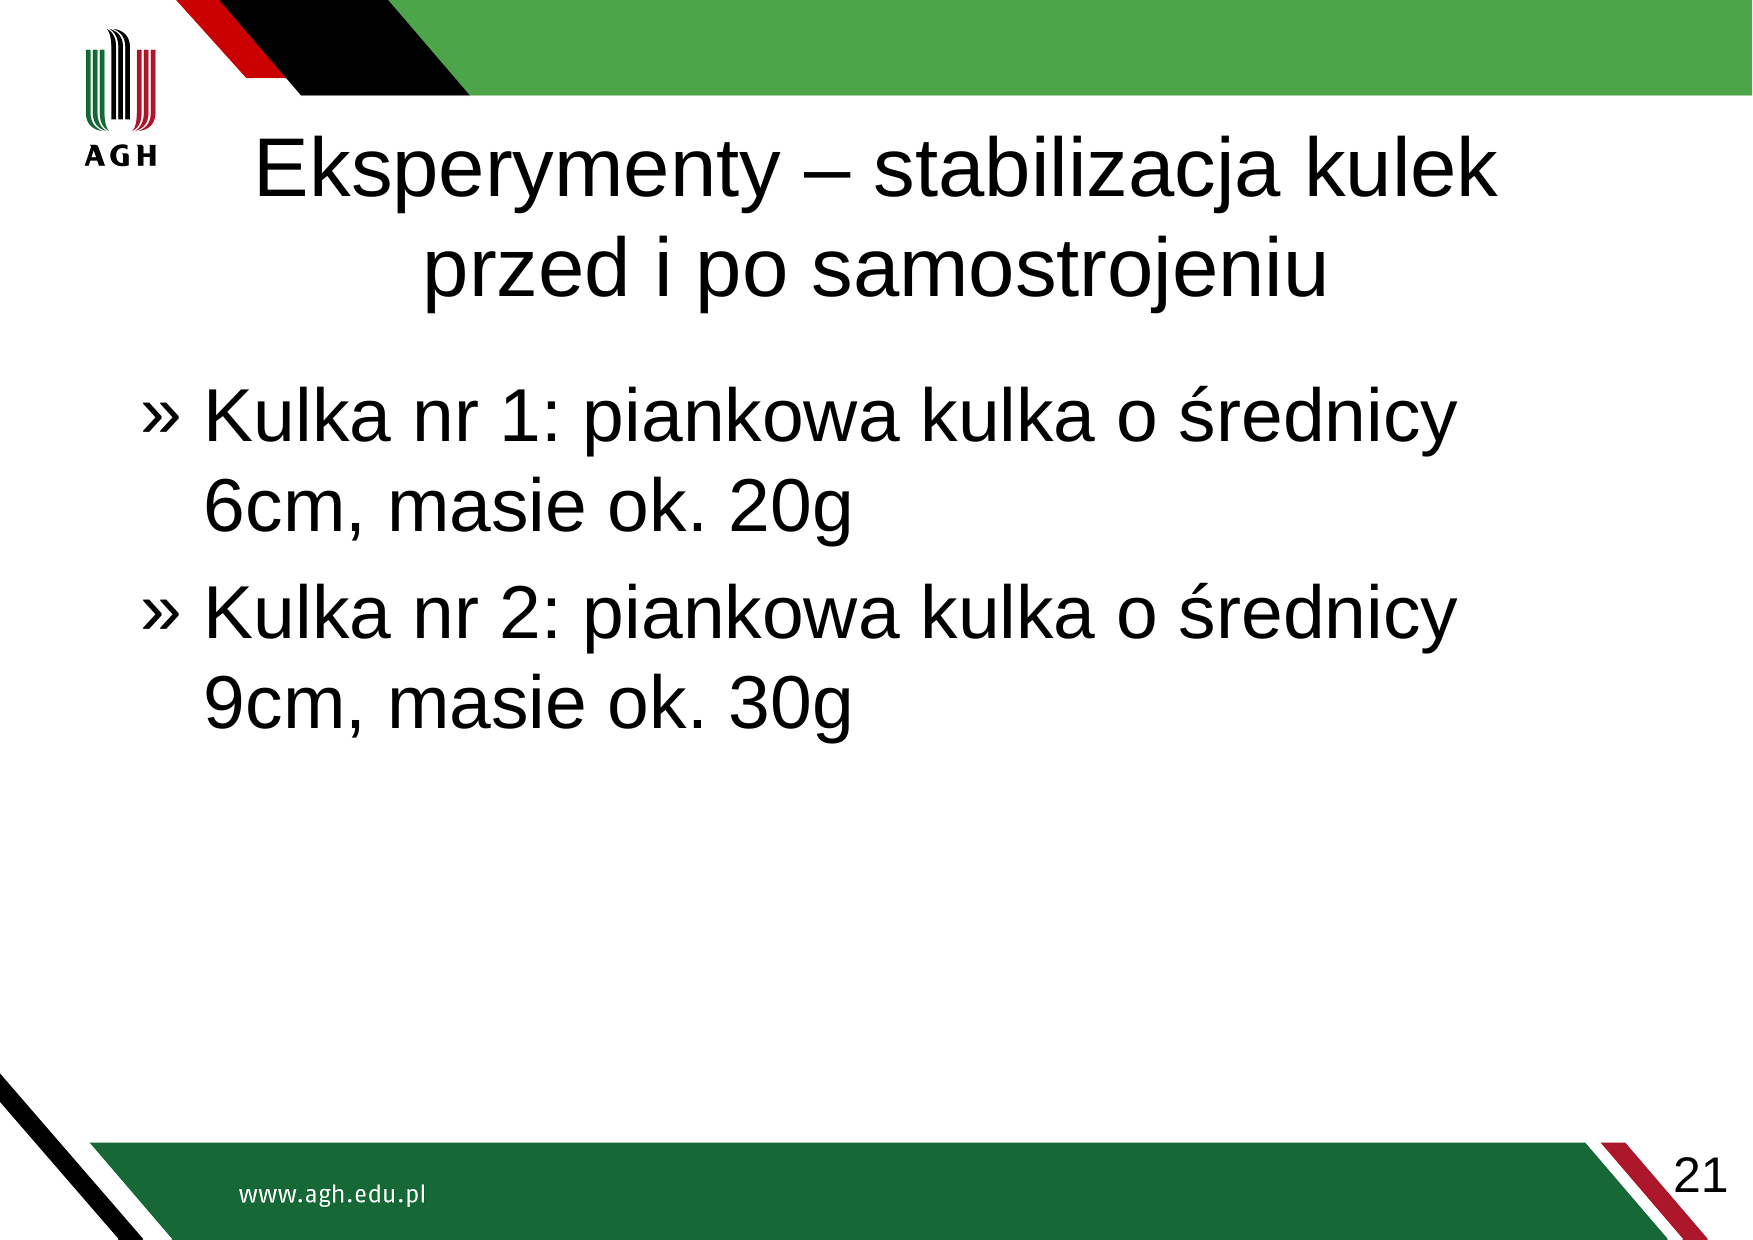

# Eksperymenty – stabilizacja kulek przed i po samostrojeniu
Kulka nr 1: piankowa kulka o średnicy 6cm, masie ok. 20g
Kulka nr 2: piankowa kulka o średnicy 9cm, masie ok. 30g
21